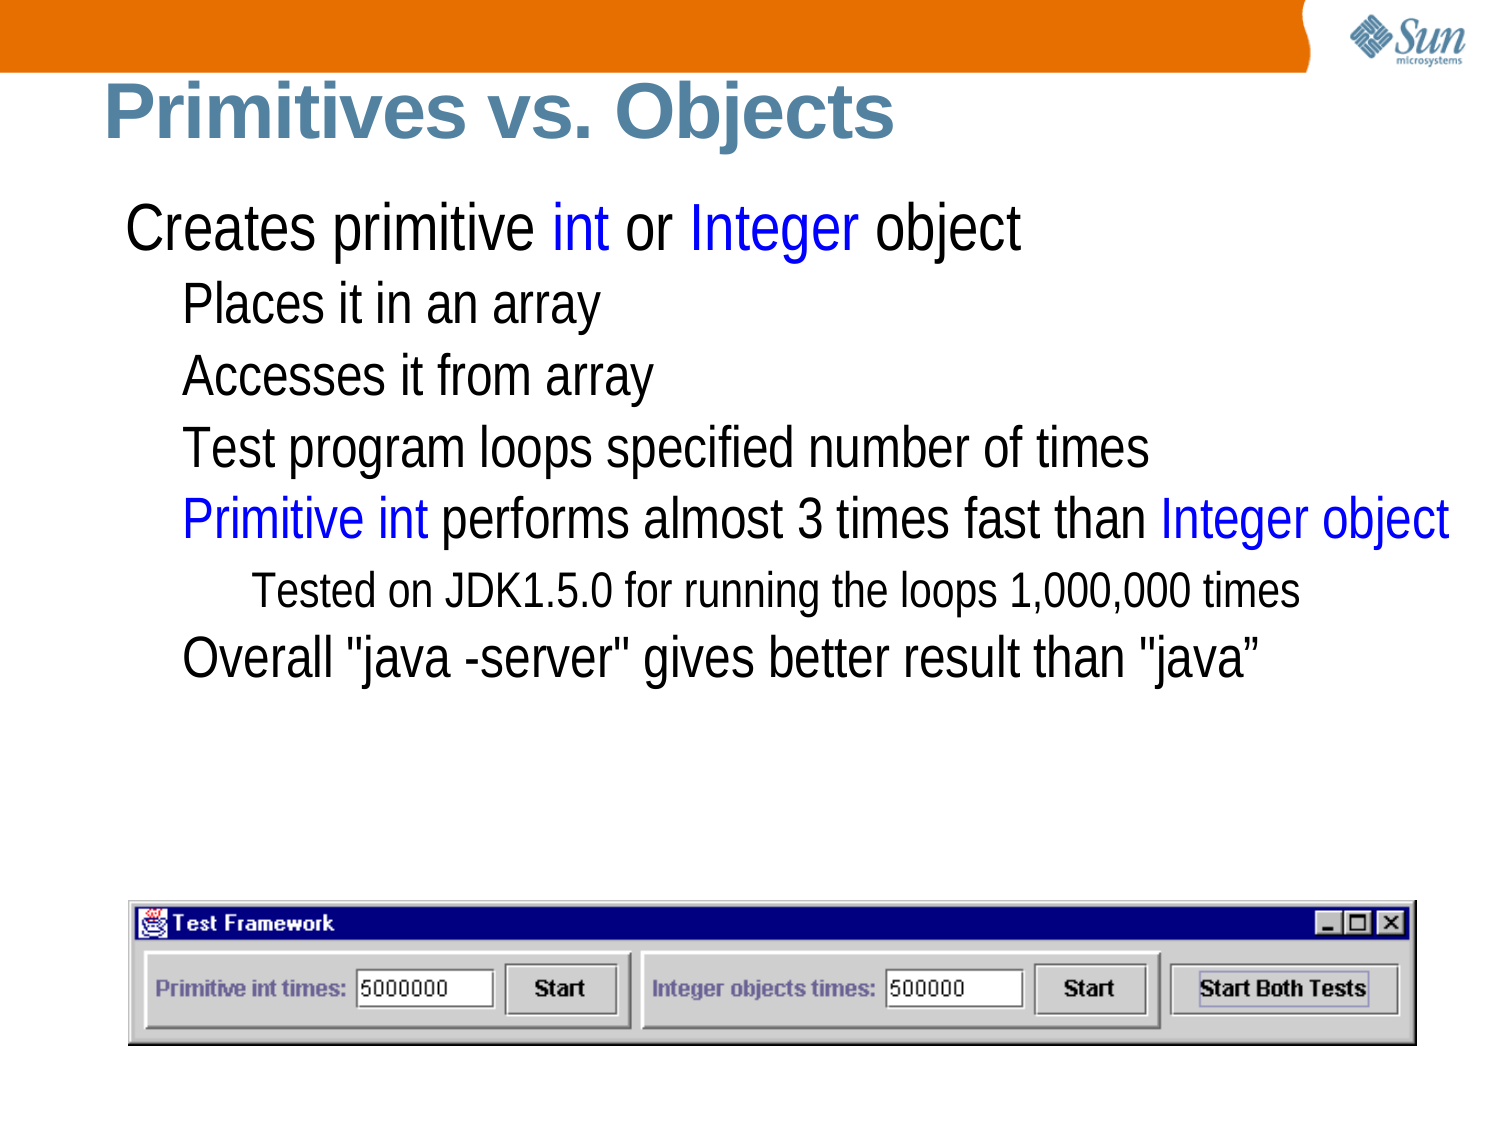

# Primitives vs. Objects
Creates primitive int or Integer object
Places it in an array
Accesses it from array
Test program loops specified number of times
Primitive int performs almost 3 times fast than Integer object
Tested on JDK1.5.0 for running the loops 1,000,000 times
Overall "java -server" gives better result than "java”